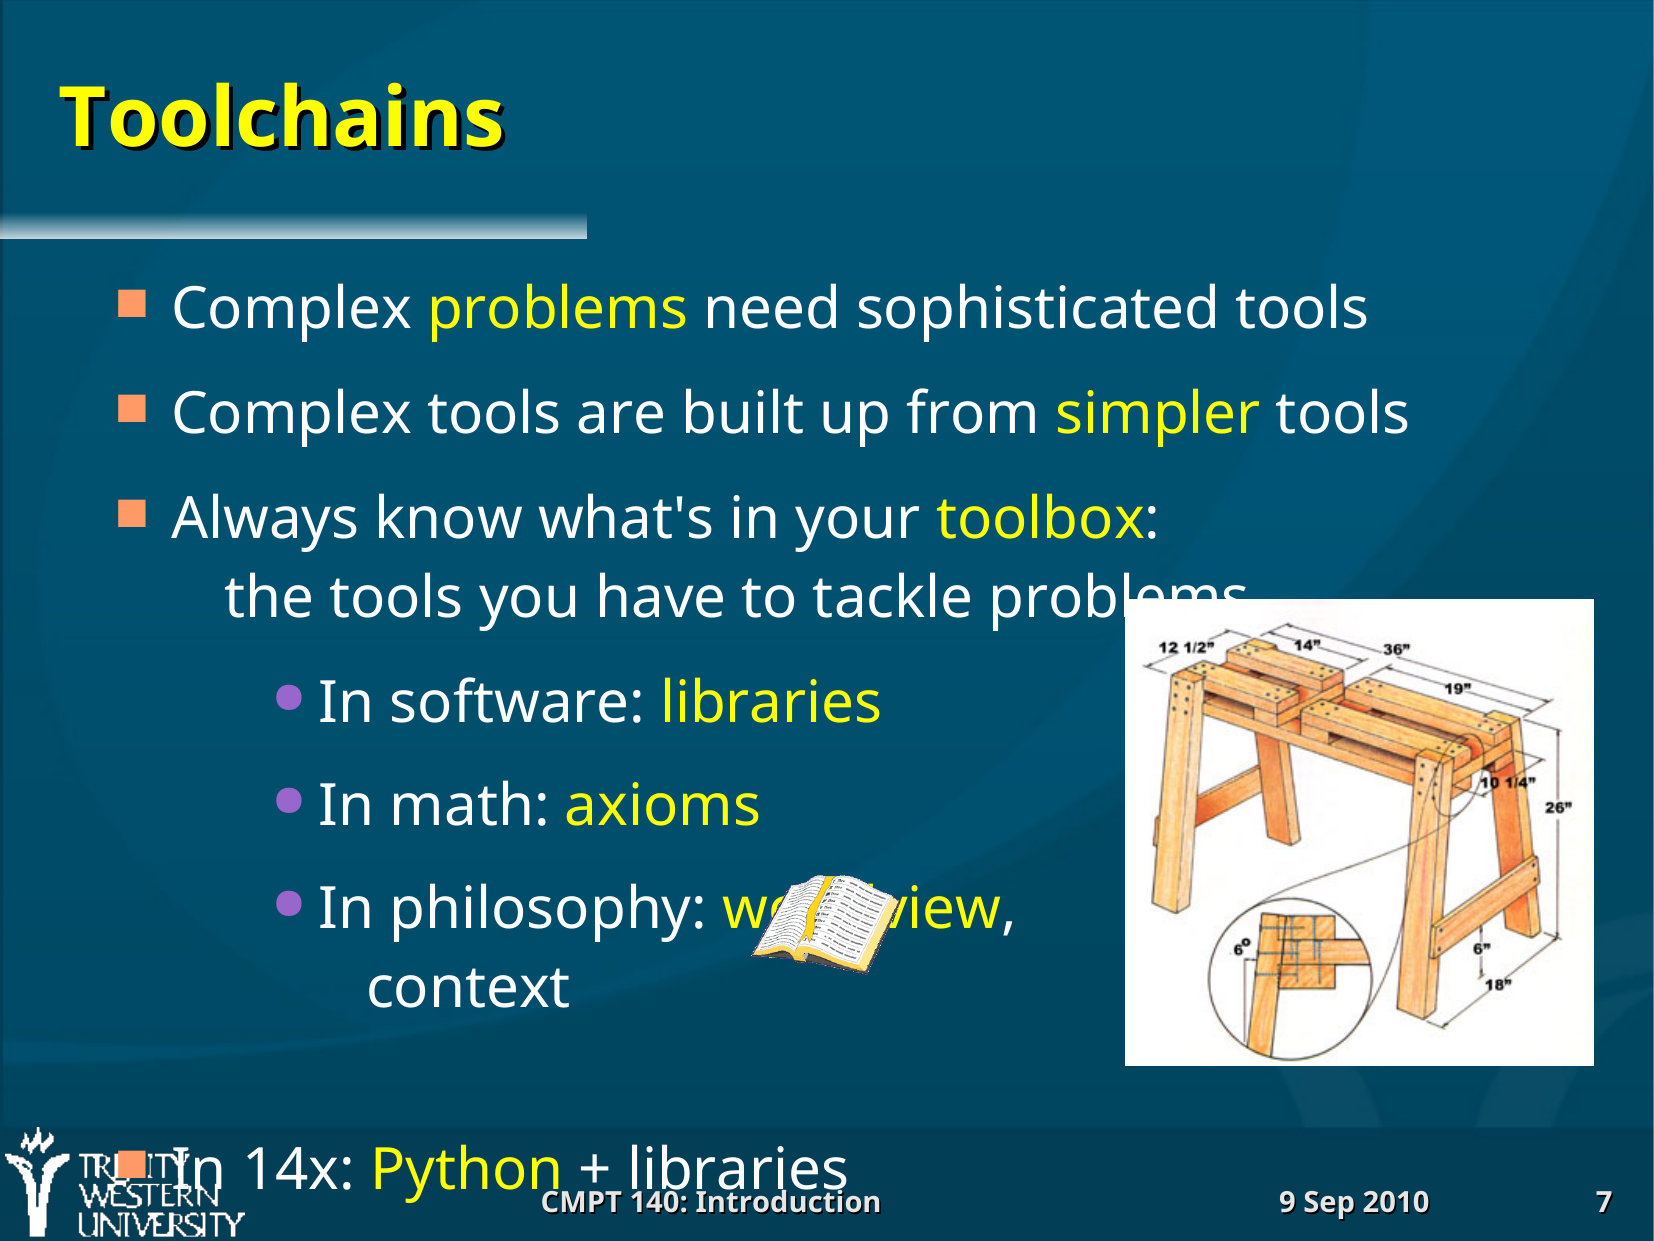

# Toolchains
Complex problems need sophisticated tools
Complex tools are built up from simpler tools
Always know what's in your toolbox:
the tools you have to tackle problems
In software: libraries
In math: axioms
In philosophy: worldview,
context
In 14x: Python + libraries
CMPT 140: Introduction
9 Sep 2010
7